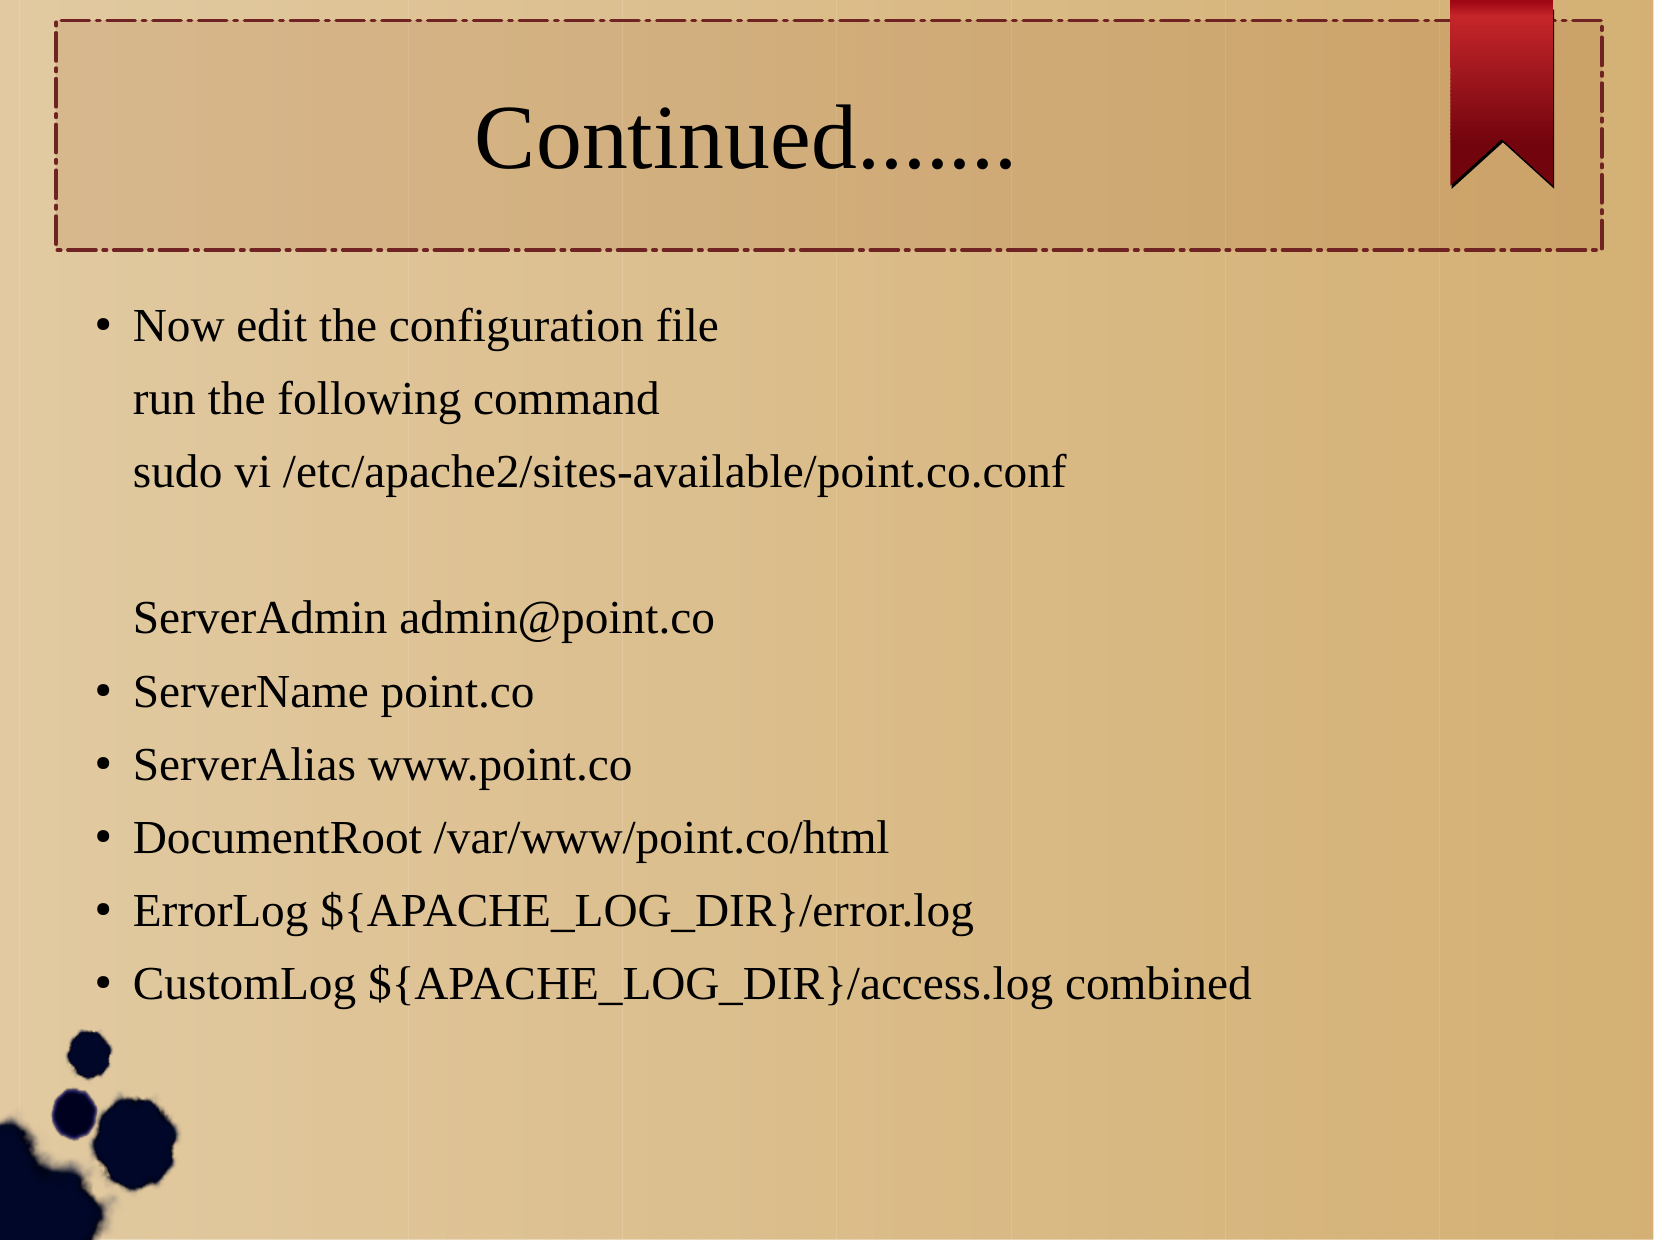

# Continued.......
Now edit the configuration file
run the following command
sudo vi /etc/apache2/sites-available/point.co.conf
ServerAdmin admin@point.co
ServerName point.co
ServerAlias www.point.co
DocumentRoot /var/www/point.co/html
ErrorLog ${APACHE_LOG_DIR}/error.log
CustomLog ${APACHE_LOG_DIR}/access.log combined